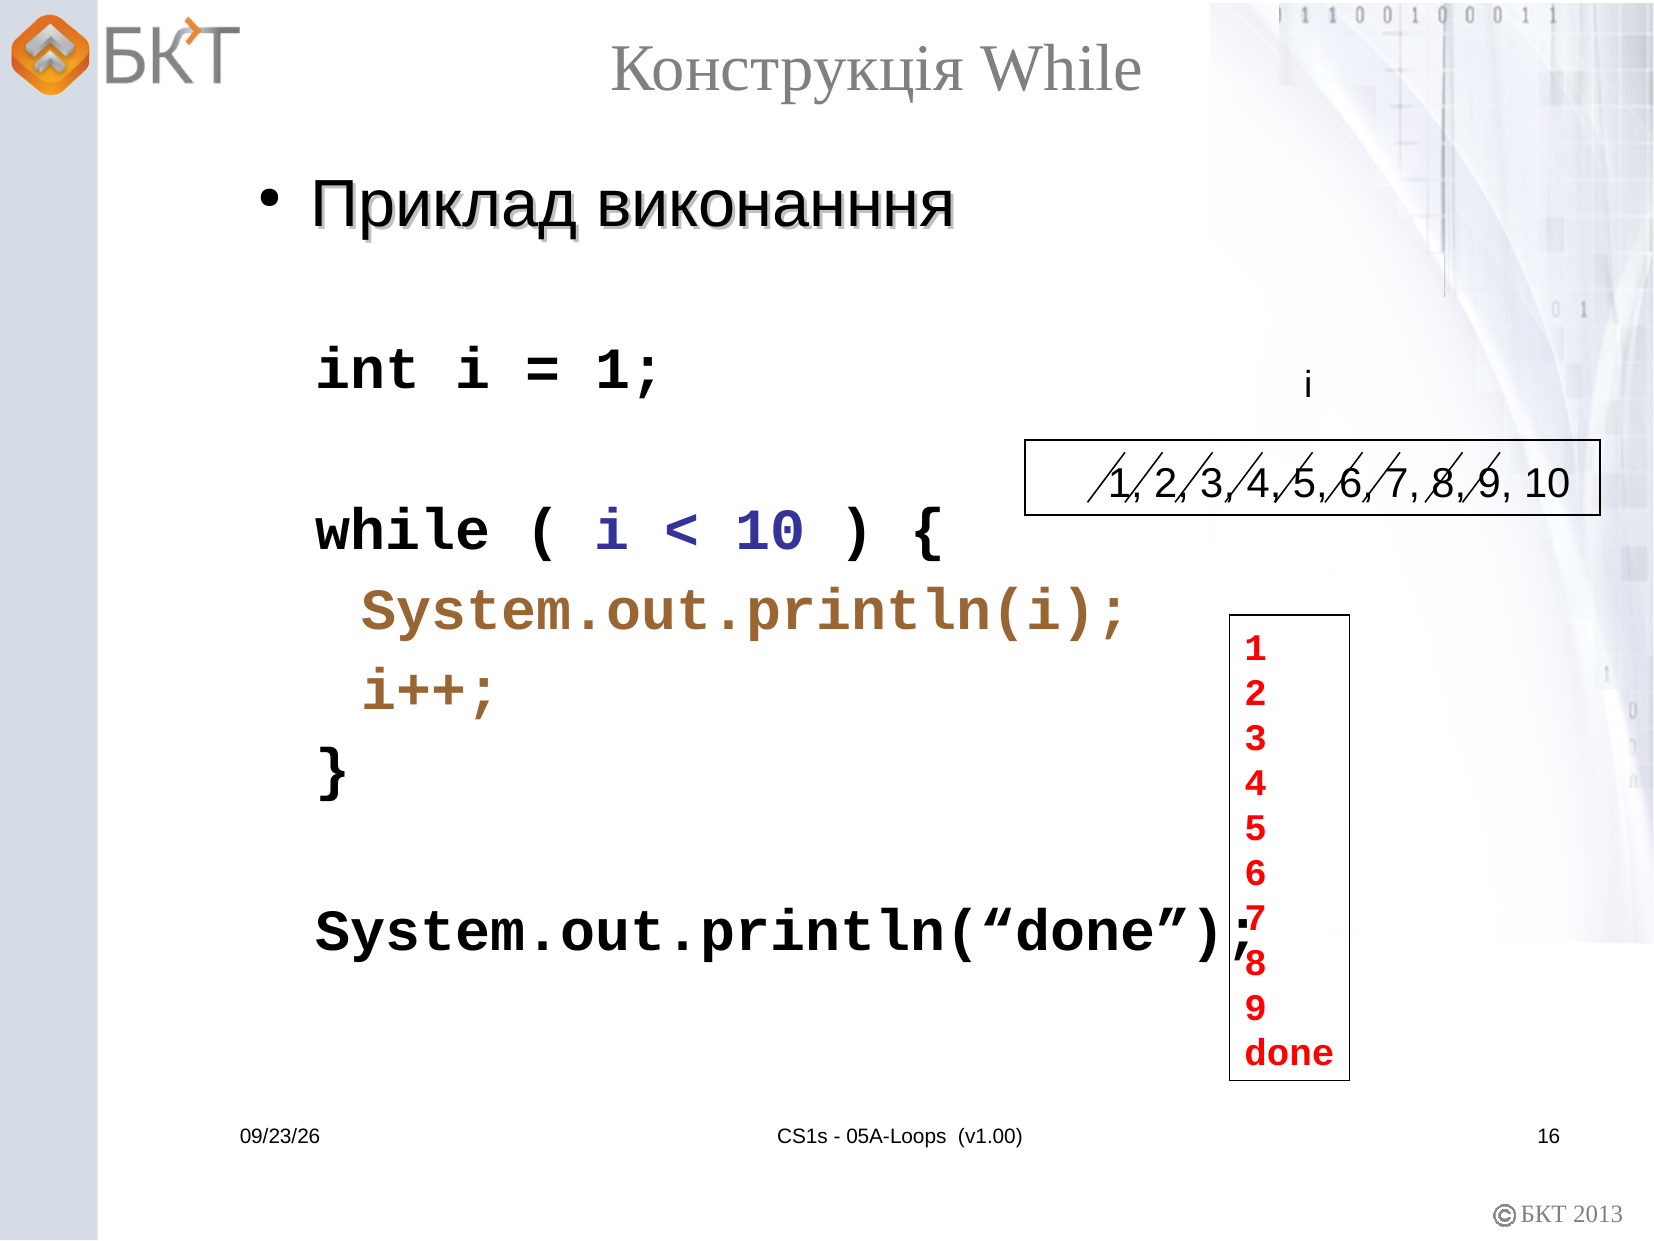

Конструкція While
# Приклад виконанння
int i = 1;
while ( i < 10 ) {
	System.out.println(i);
	i++;
}
System.out.println(“done”);
i
 1, 2, 3, 4, 5, 6, 7, 8, 9, 10
1
2
3
4
5
6
7
8
9
done
CS1s - 05A-Loops (v1.00)
БКТ 2013